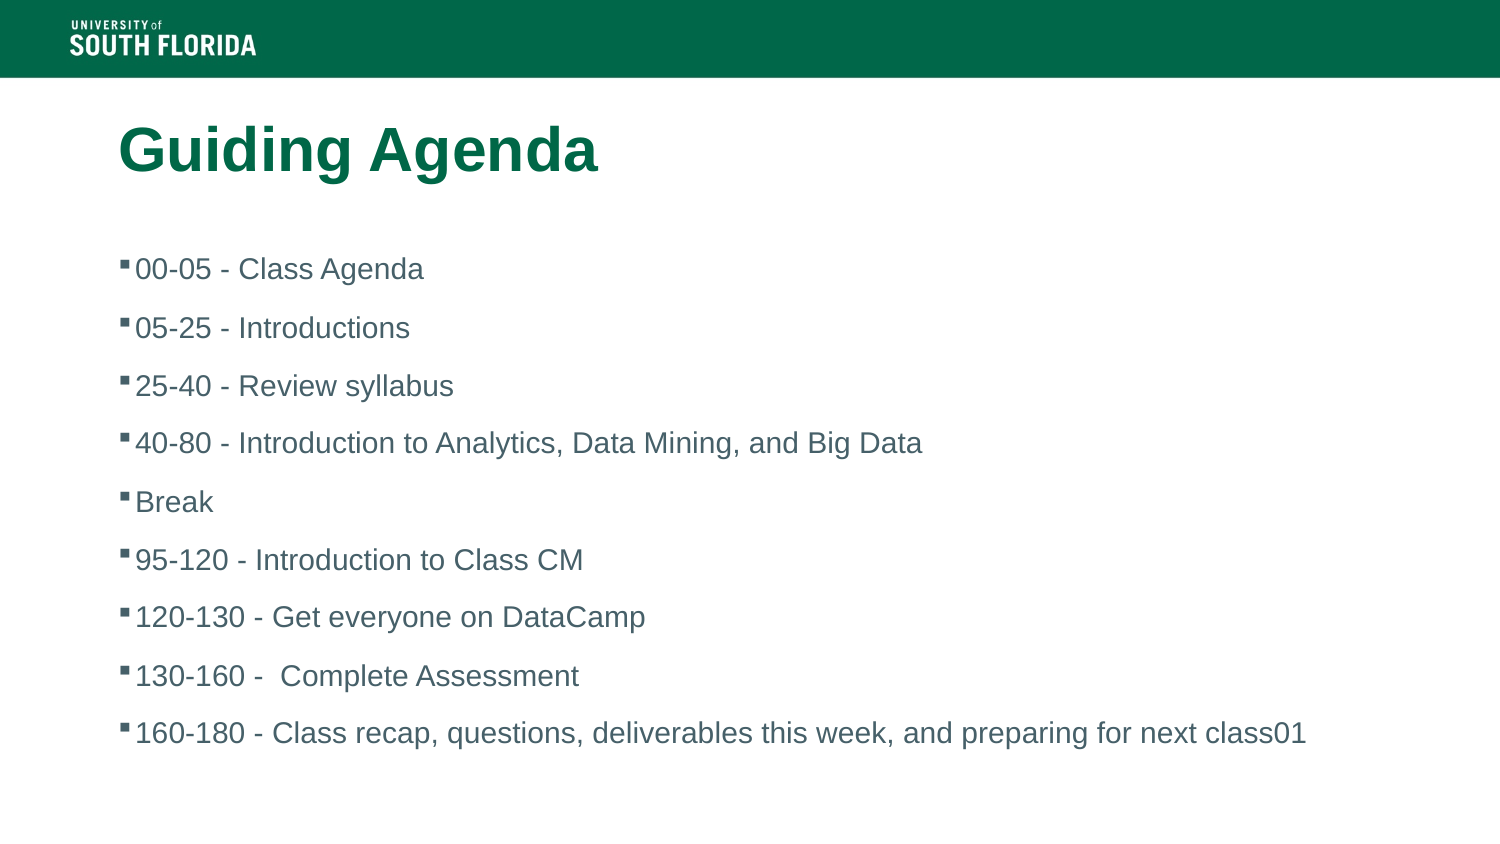

# Guiding Agenda
00-05 - Class Agenda
05-25 - Introductions
25-40 - Review syllabus
40-80 - Introduction to Analytics, Data Mining, and Big Data
Break
95-120 - Introduction to Class CM
120-130 - Get everyone on DataCamp
130-160 - Complete Assessment
160-180 - Class recap, questions, deliverables this week, and preparing for next class01